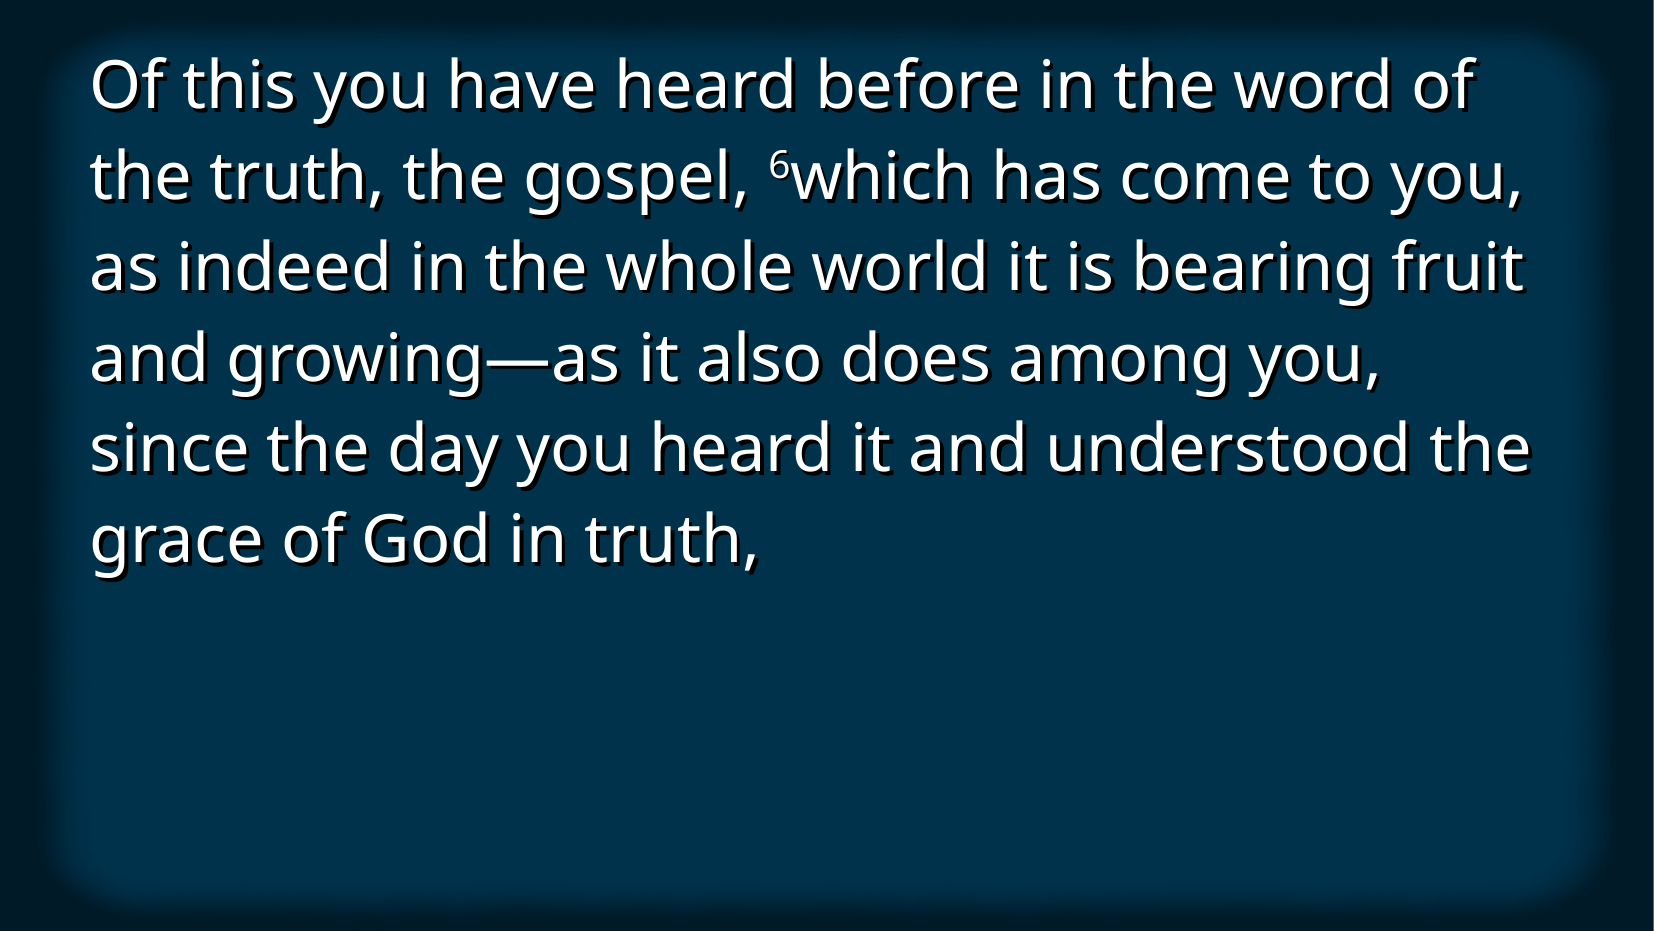

Of this you have heard before in the word of the truth, the gospel, 6which has come to you, as indeed in the whole world it is bearing fruit and growing—as it also does among you, since the day you heard it and understood the grace of God in truth,